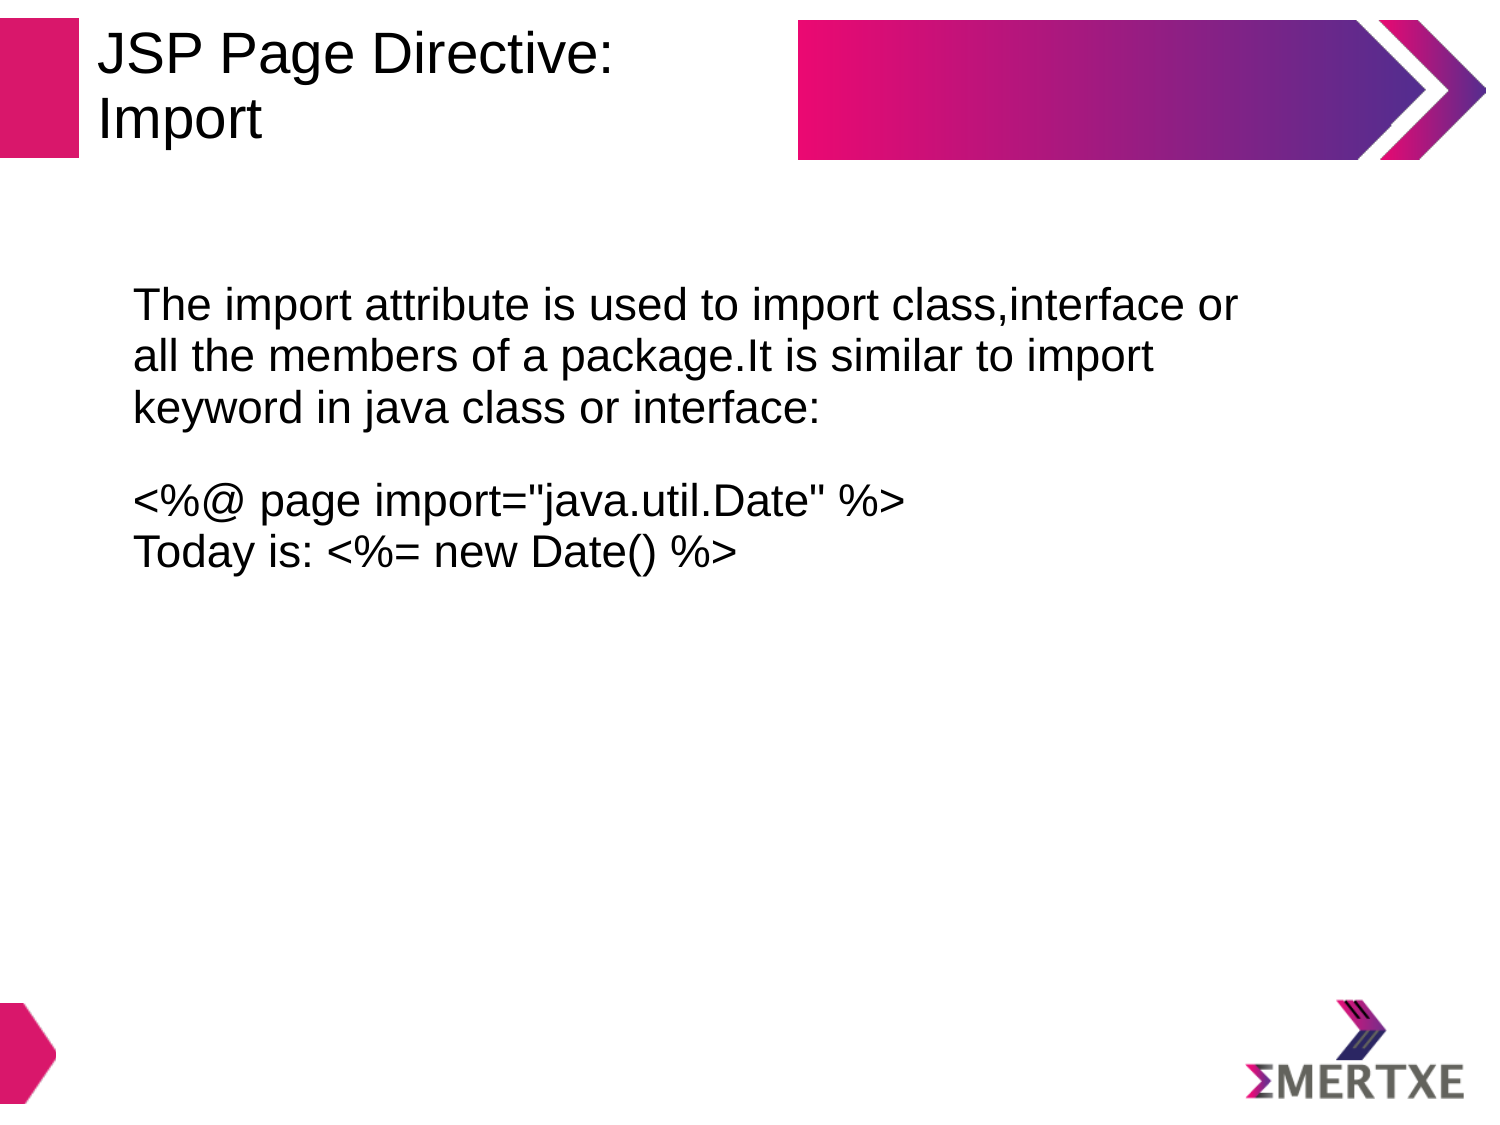

JSP Page Directive:
Import
The import attribute is used to import class,interface or all the members of a package.It is similar to import keyword in java class or interface:
<%@ page import="java.util.Date" %>
Today is: <%= new Date() %>